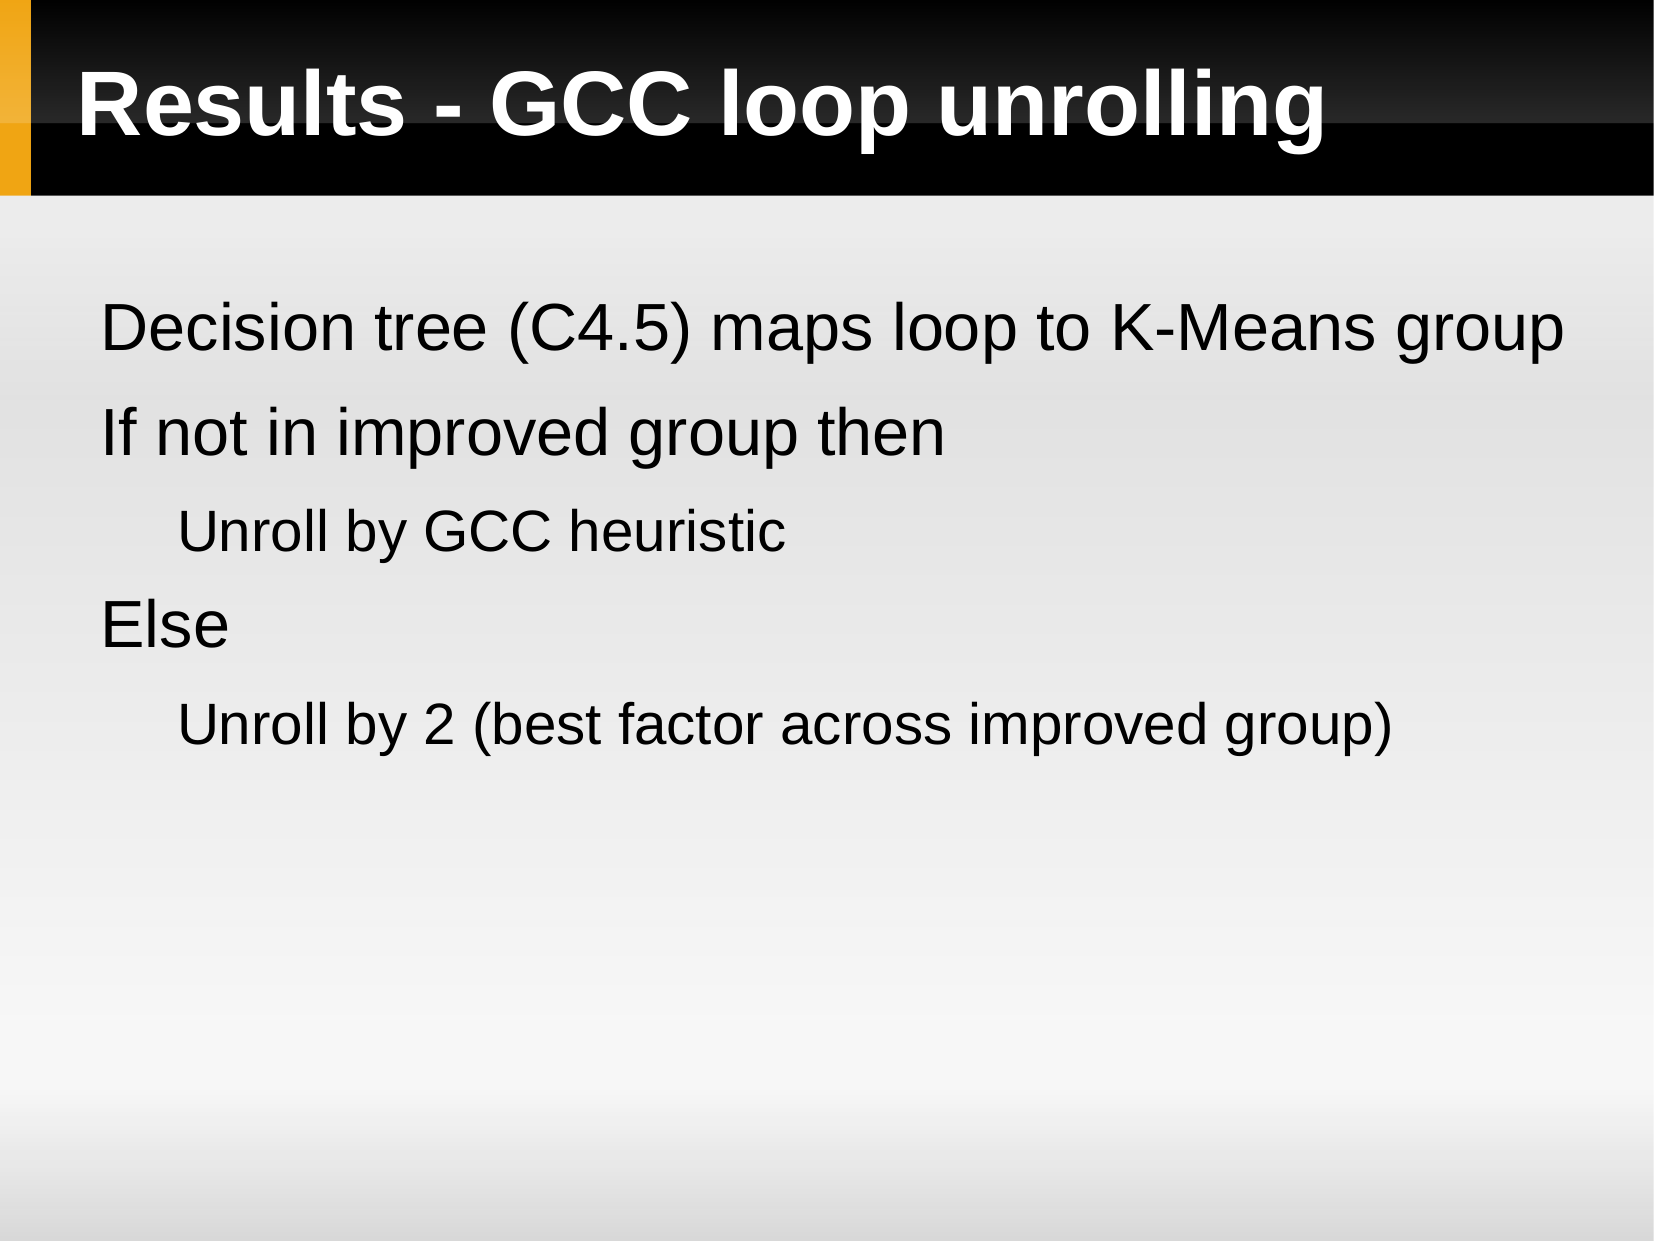

# Results - GCC loop unrolling
Decision tree (C4.5) maps loop to K-Means group
If not in improved group then
Unroll by GCC heuristic
Else
Unroll by 2 (best factor across improved group)